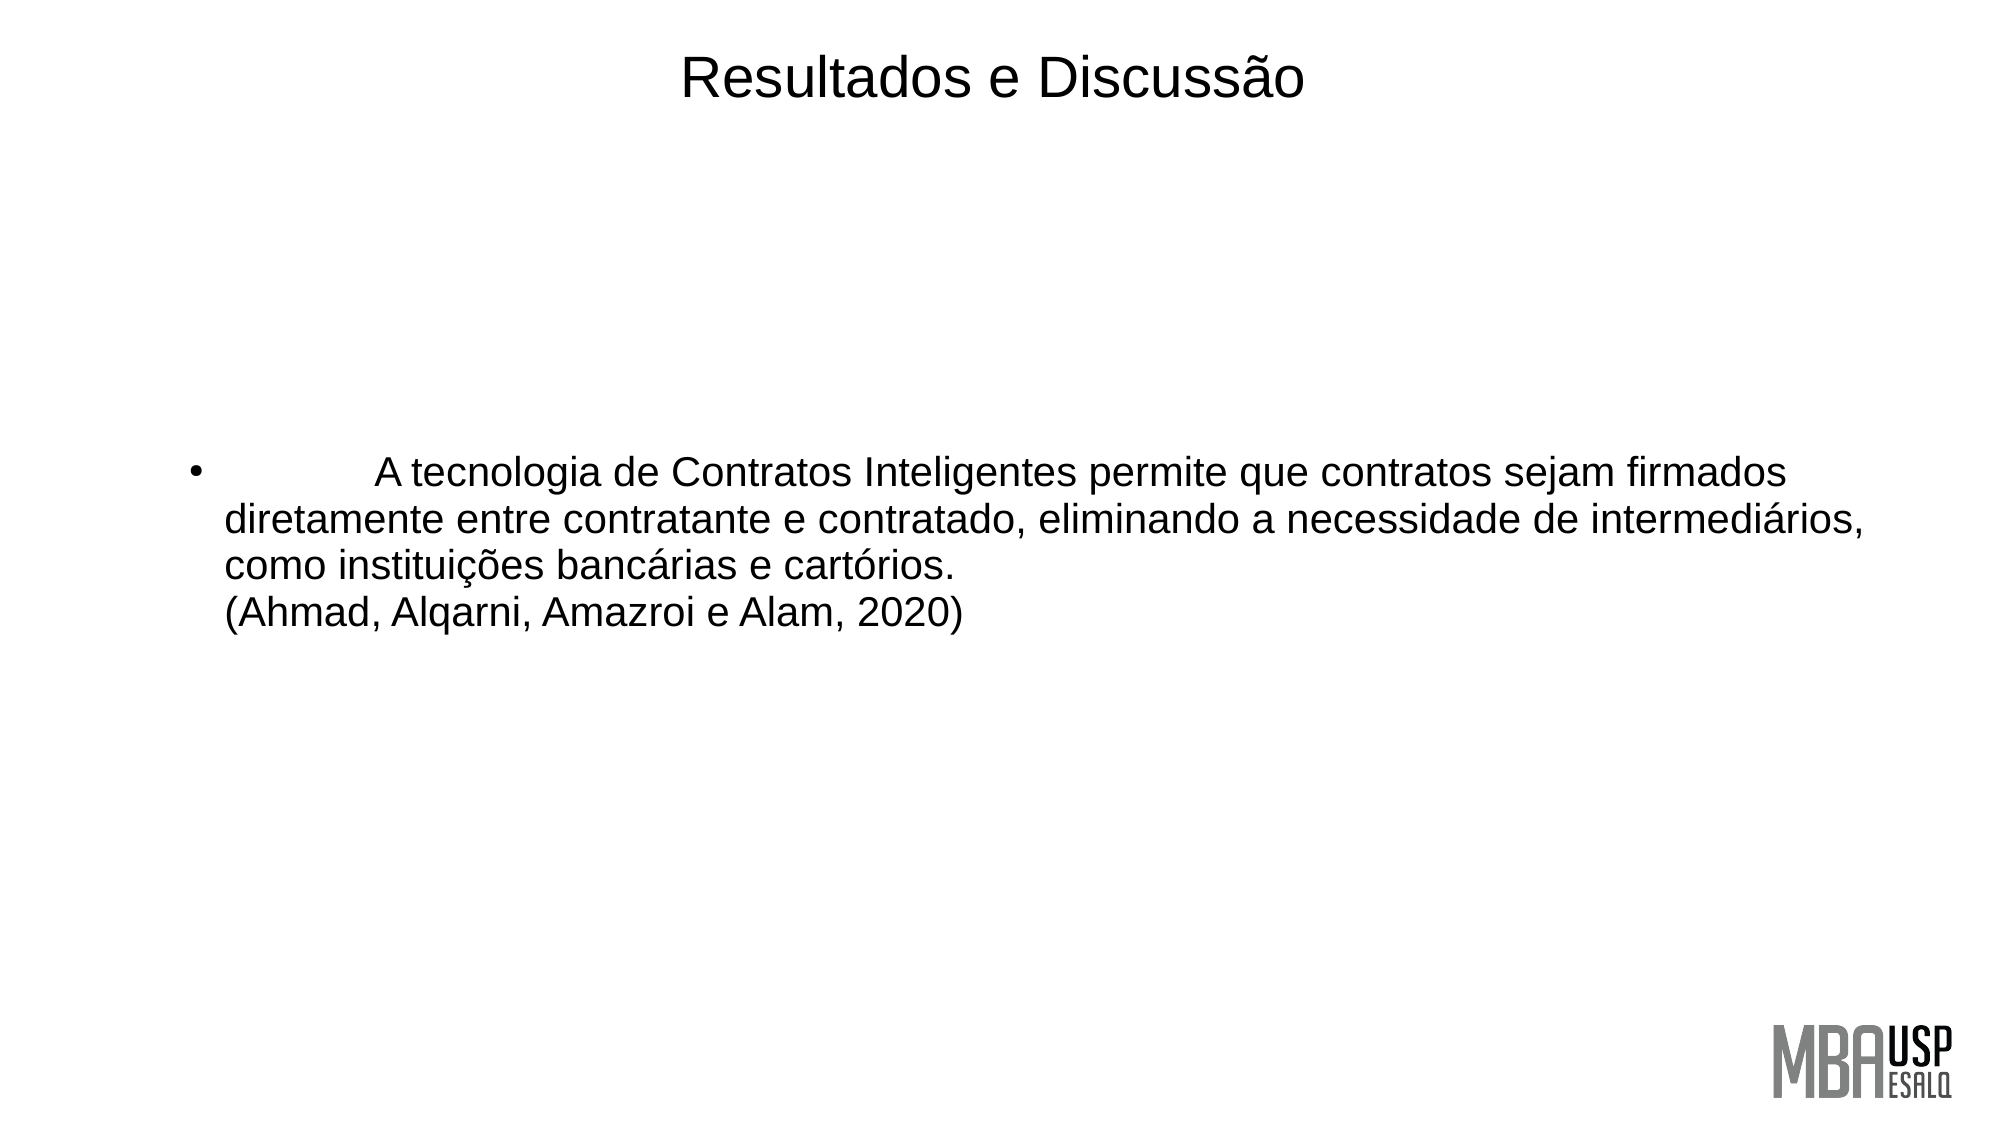

Resultados e Discussão
	A tecnologia de Contratos Inteligentes permite que contratos sejam firmados diretamente entre contratante e contratado, eliminando a necessidade de intermediários, como instituições bancárias e cartórios.
(Ahmad, Alqarni, Amazroi e Alam, 2020)